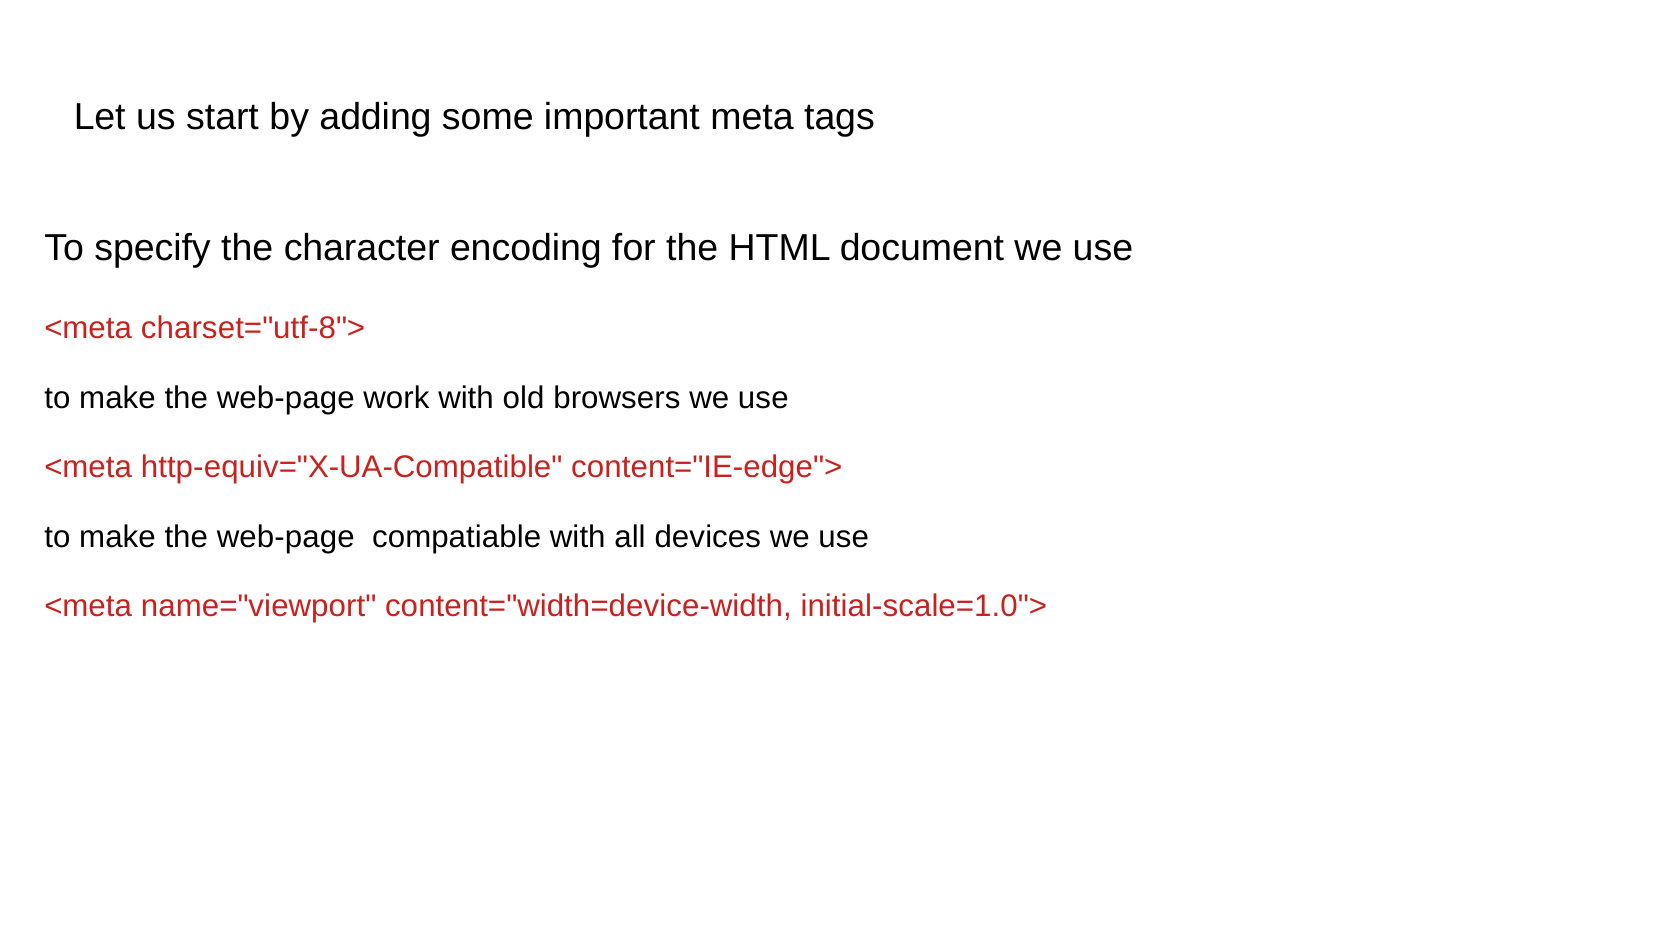

Let us start by adding some important meta tags
To specify the character encoding for the HTML document we use
<meta charset="utf-8">
to make the web-page work with old browsers we use
<meta http-equiv="X-UA-Compatible" content="IE-edge">
to make the web-page compatiable with all devices we use
<meta name="viewport" content="width=device-width, initial-scale=1.0">